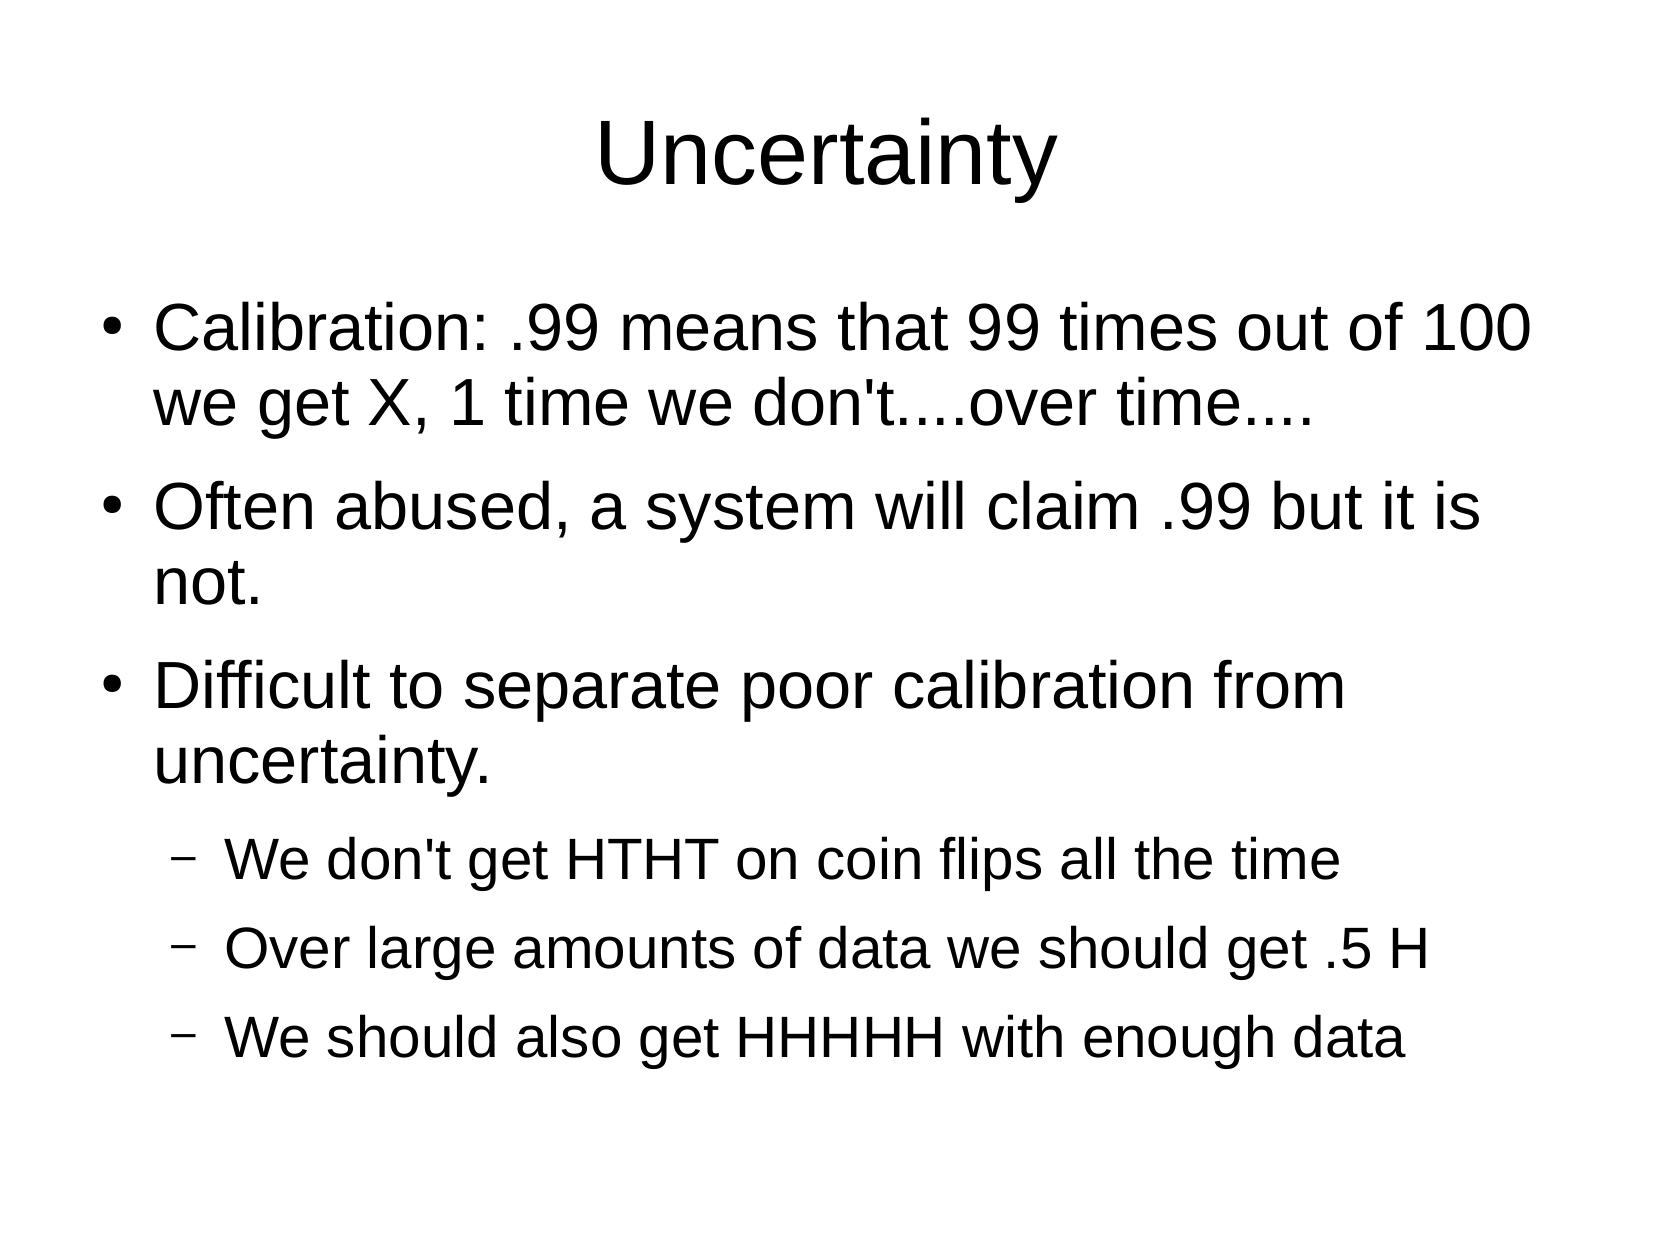

# Uncertainty
Calibration: .99 means that 99 times out of 100 we get X, 1 time we don't....over time....
Often abused, a system will claim .99 but it is not.
Difficult to separate poor calibration from uncertainty.
We don't get HTHT on coin flips all the time
Over large amounts of data we should get .5 H
We should also get HHHHH with enough data